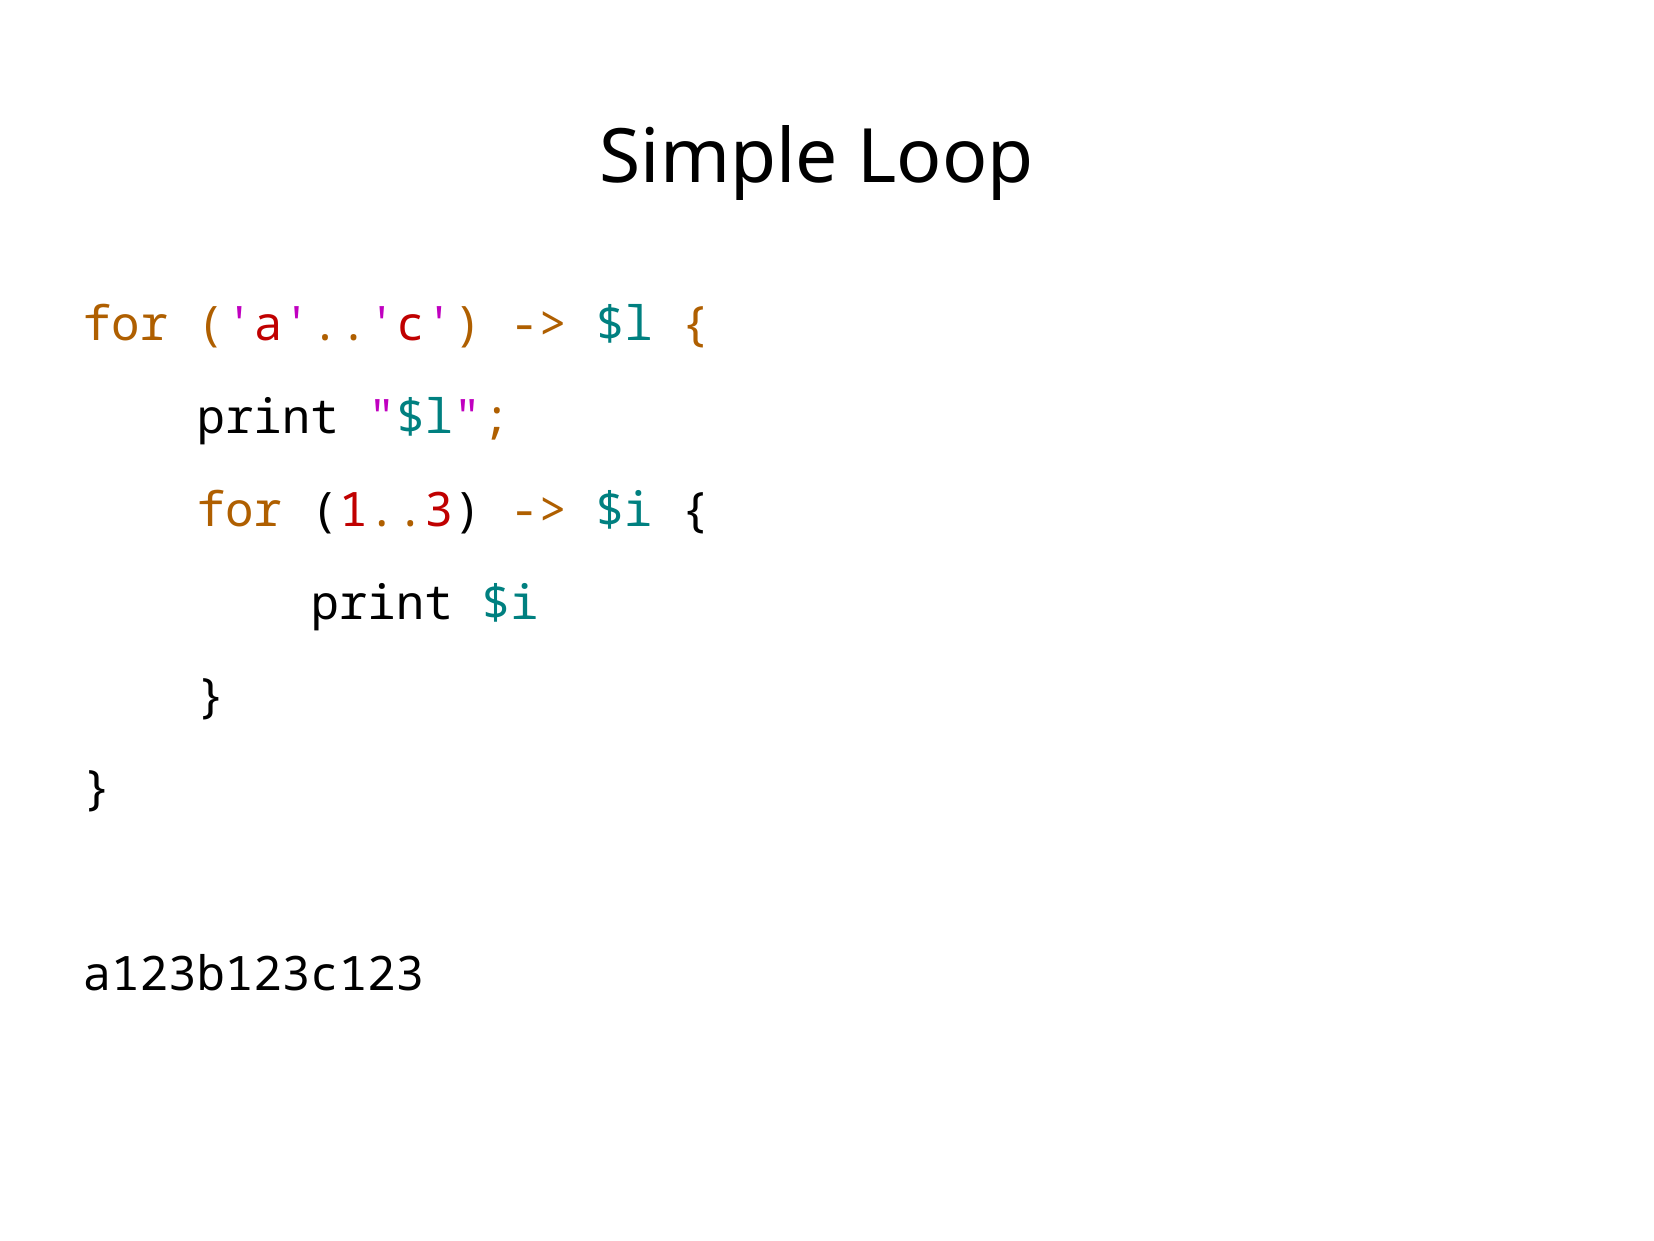

# Simple Loop
for ('a'..'c') -> $l {
 print "$l";
 for (1..3) -> $i {
 print $i
 }
}
a123b123c123